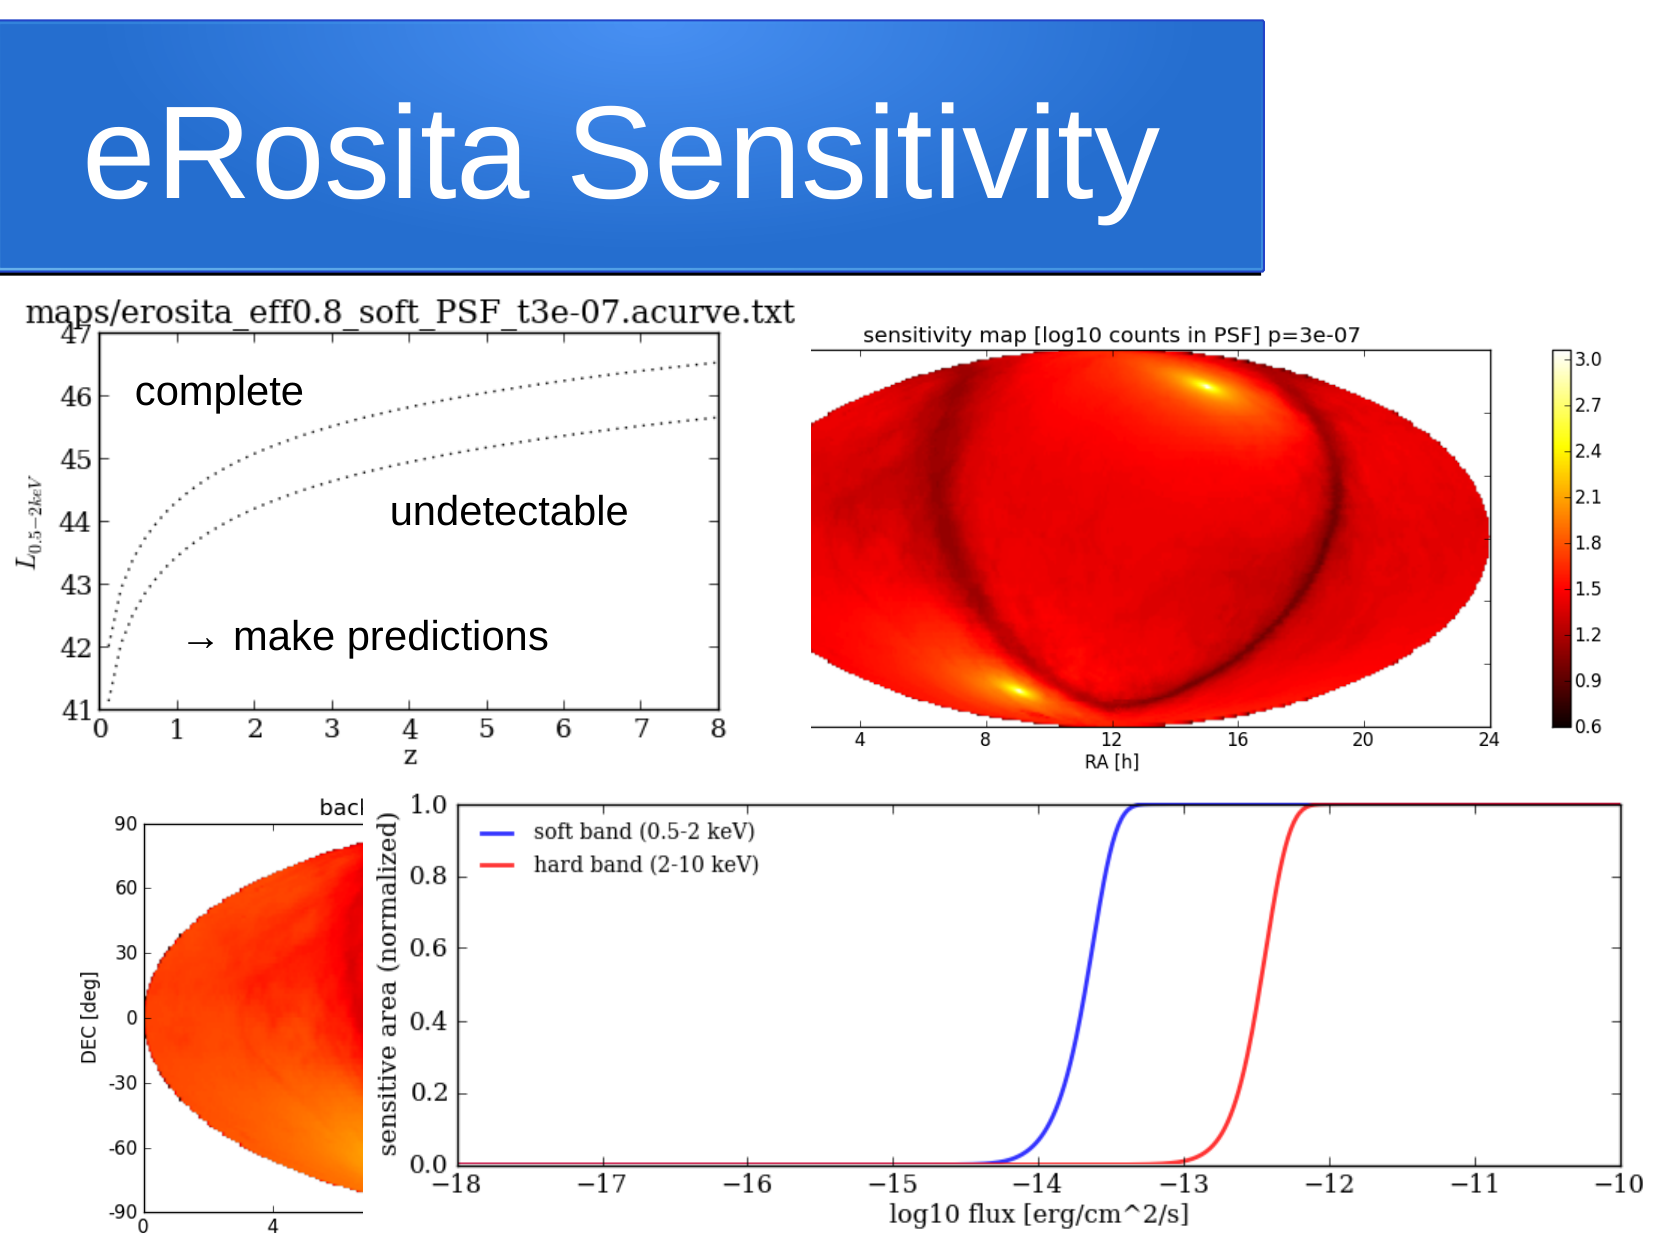

# eRosita Sensitivity
complete
undetectable
→ make predictions
https://wiki.mpe.mpg.de/
eRosita/ScienceRelatedStuff/BackgroundMaps